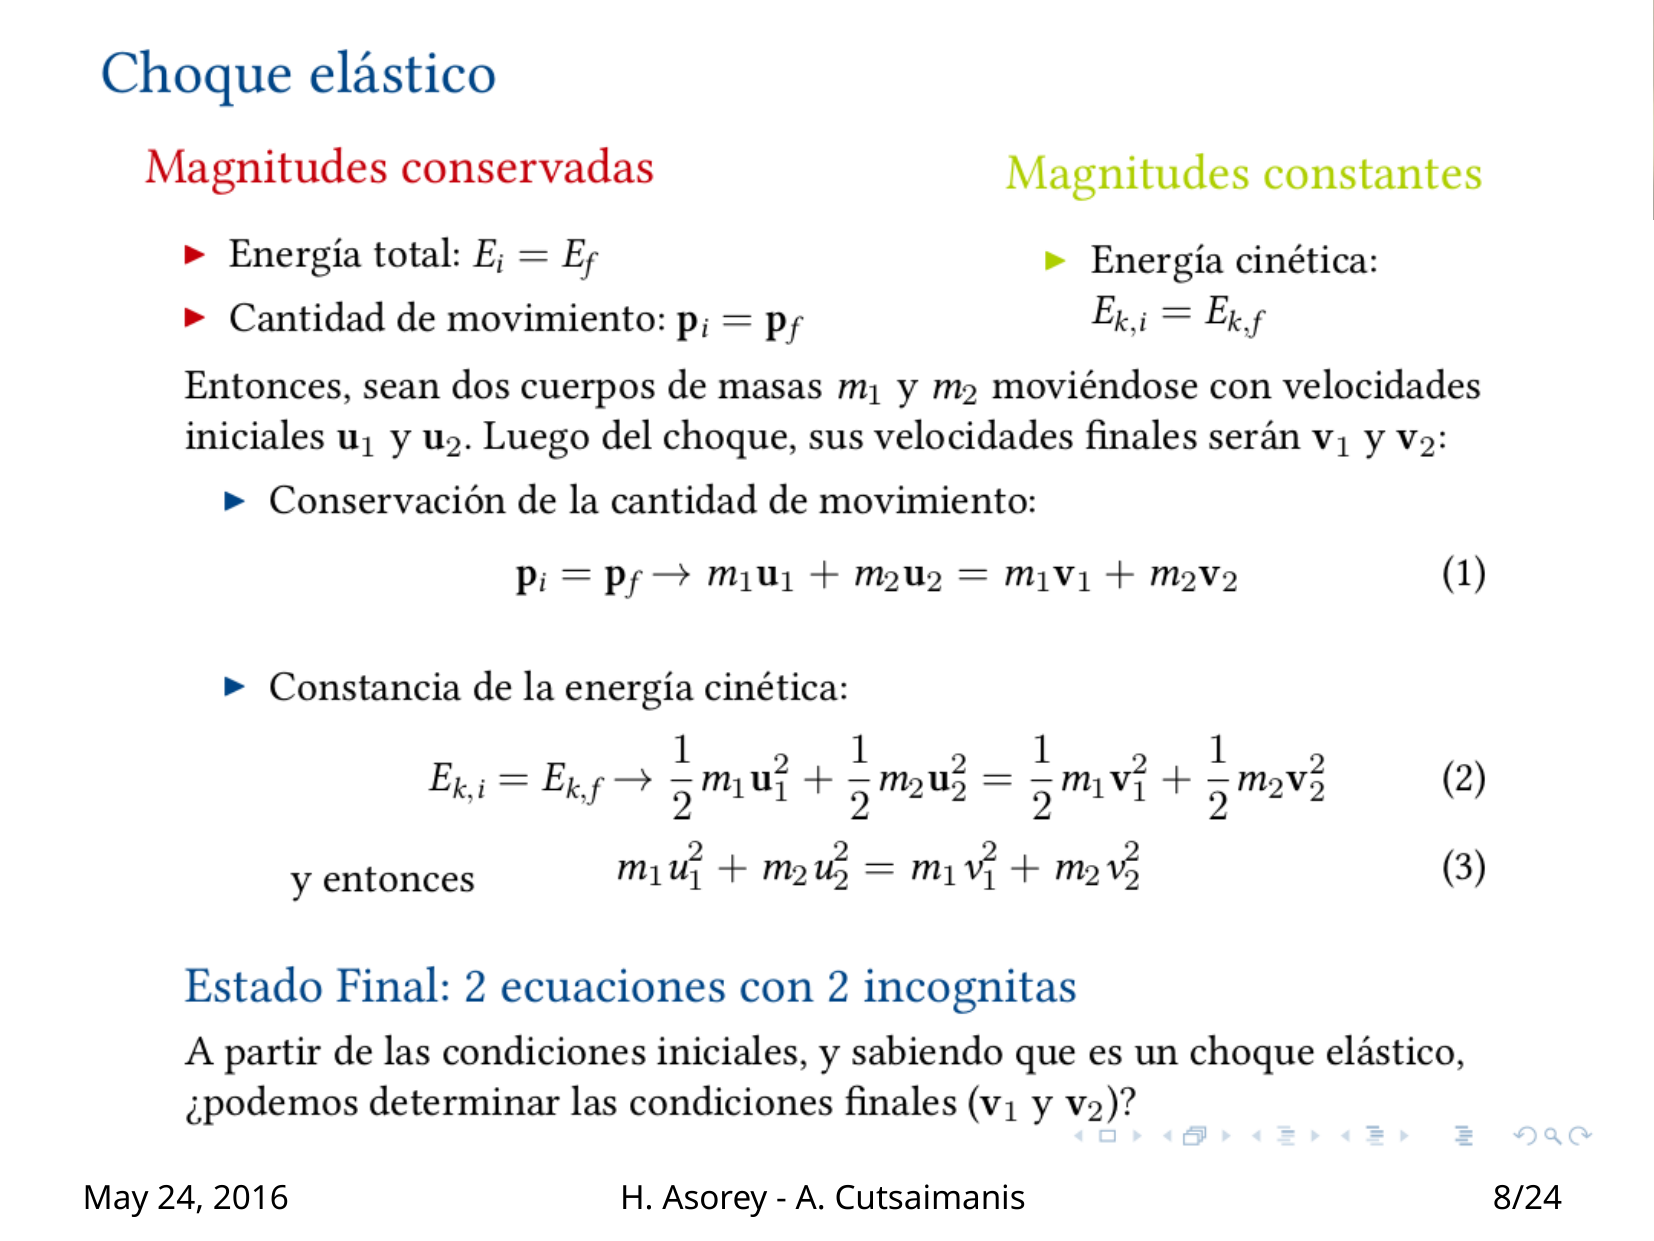

May 24, 2016
H. Asorey - A. Cutsaimanis
8